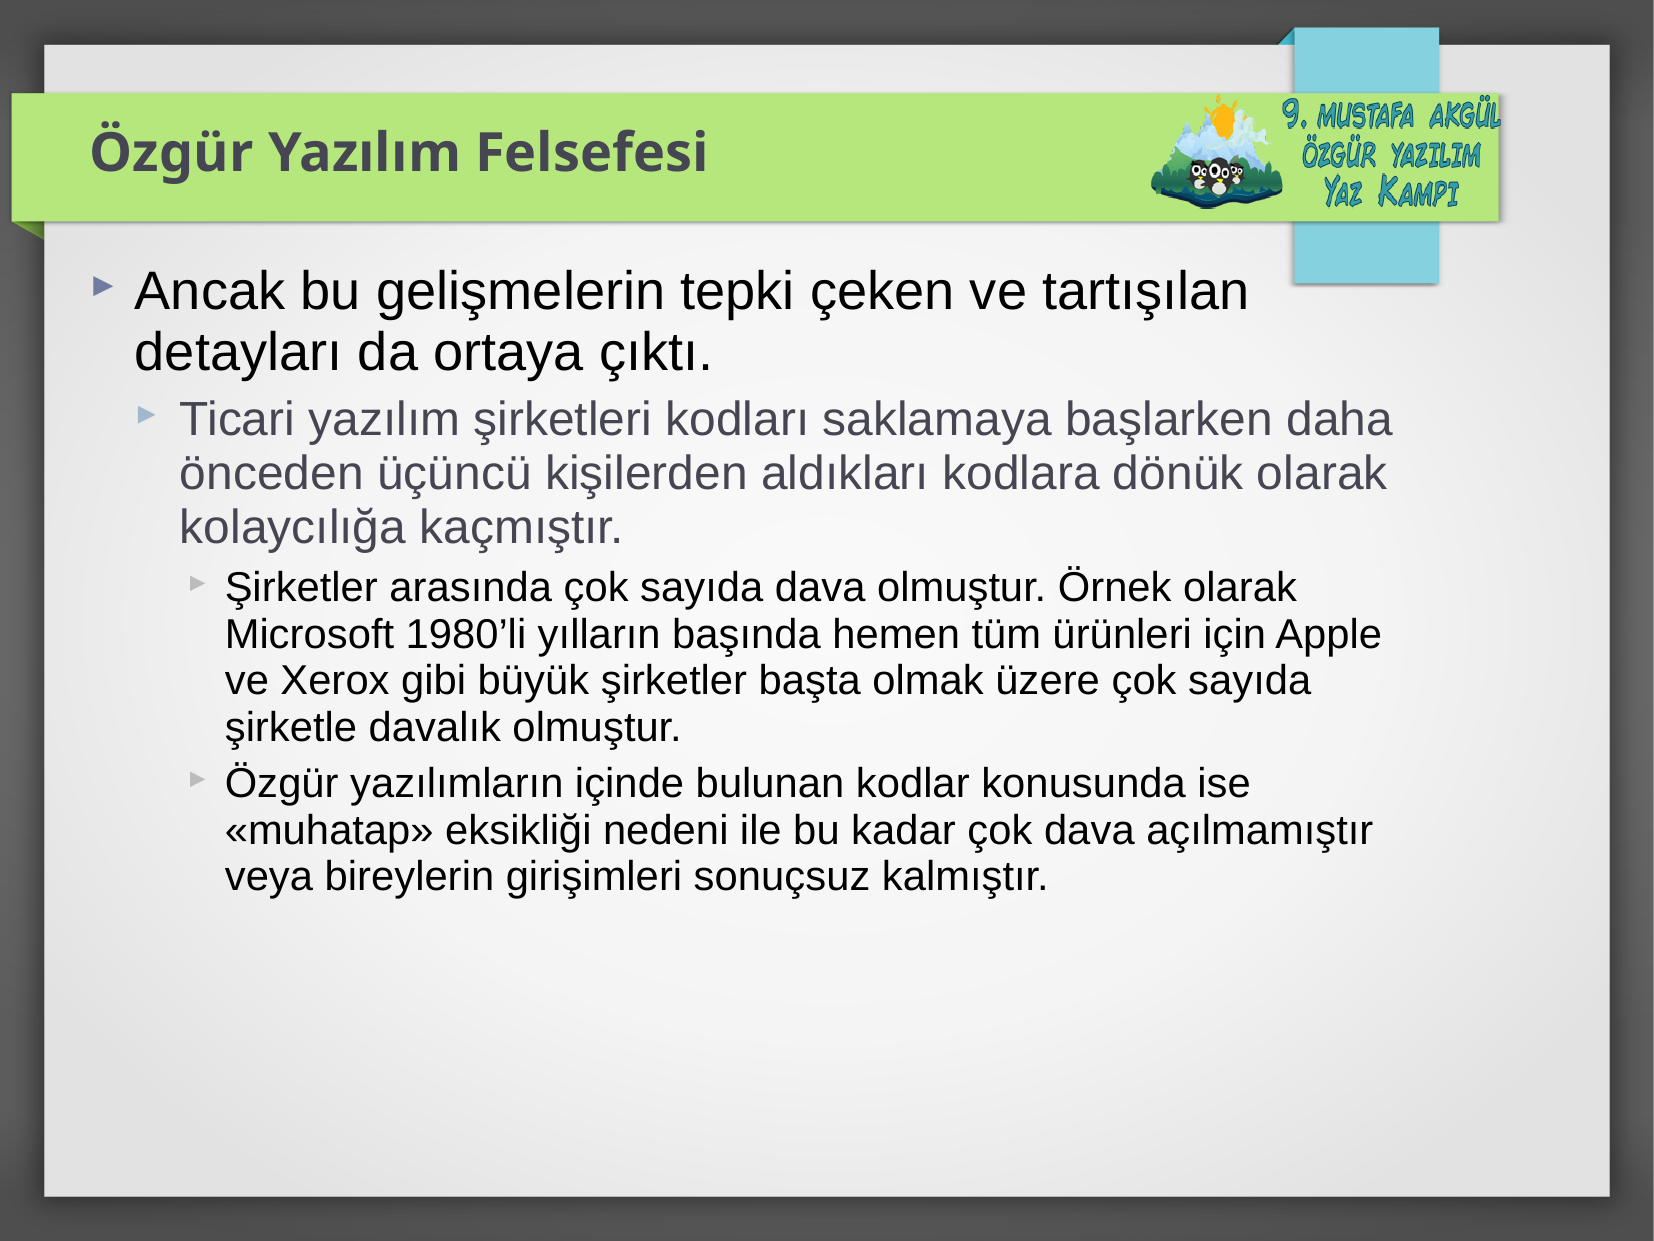

Özgür Yazılım Felsefesi
Ancak bu gelişmelerin tepki çeken ve tartışılan detayları da ortaya çıktı.
Ticari yazılım şirketleri kodları saklamaya başlarken daha önceden üçüncü kişilerden aldıkları kodlara dönük olarak kolaycılığa kaçmıştır.
Şirketler arasında çok sayıda dava olmuştur. Örnek olarak Microsoft 1980’li yılların başında hemen tüm ürünleri için Apple ve Xerox gibi büyük şirketler başta olmak üzere çok sayıda şirketle davalık olmuştur.
Özgür yazılımların içinde bulunan kodlar konusunda ise «muhatap» eksikliği nedeni ile bu kadar çok dava açılmamıştır veya bireylerin girişimleri sonuçsuz kalmıştır.